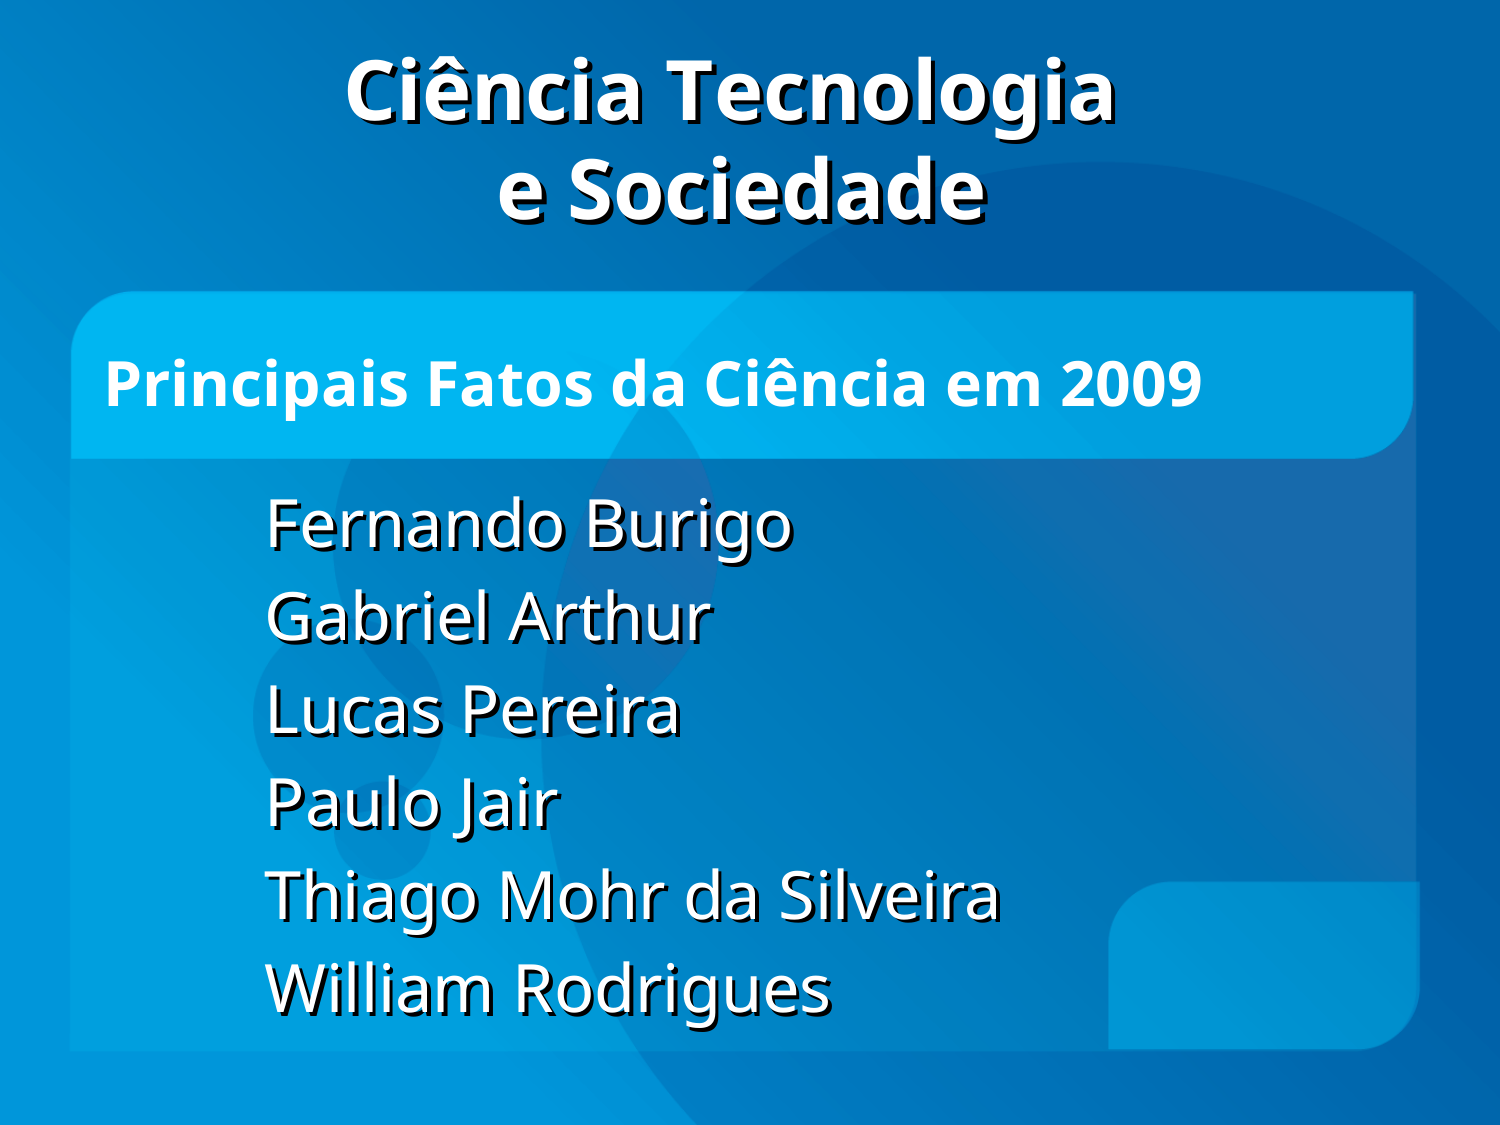

Ciência Tecnologia
e Sociedade
# Principais Fatos da Ciência em 2009
Fernando Burigo
Gabriel Arthur
Lucas Pereira
Paulo Jair
Thiago Mohr da Silveira
William Rodrigues